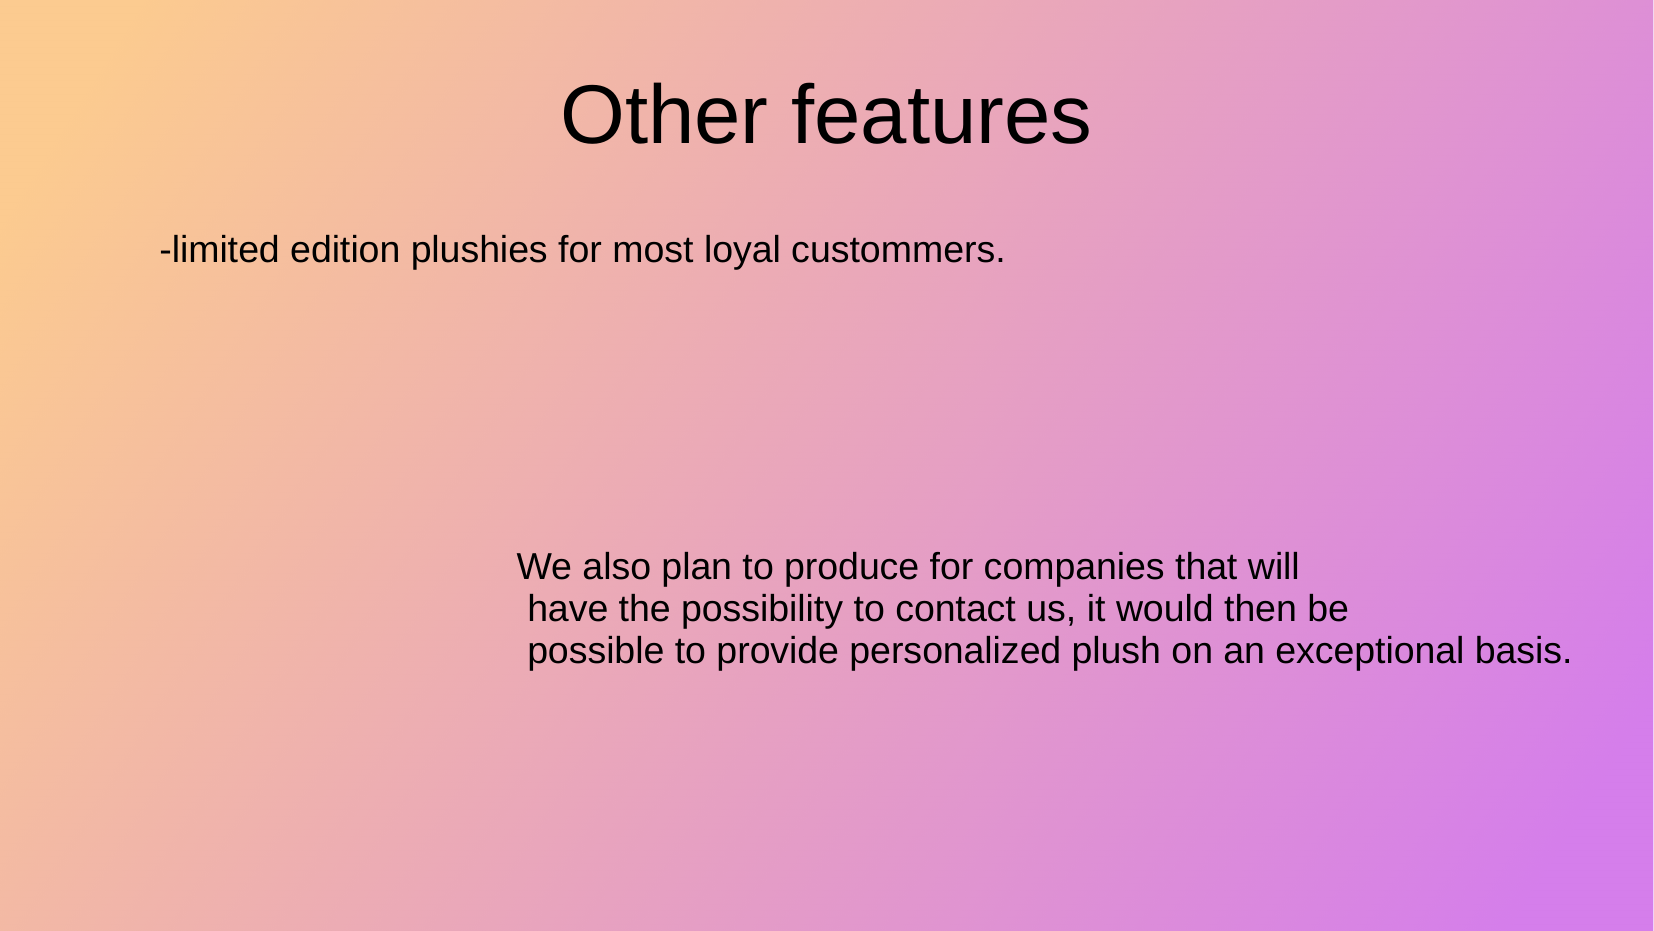

# Other features
-limited edition plushies for most loyal custommers.
We also plan to produce for companies that will
 have the possibility to contact us, it would then be
 possible to provide personalized plush on an exceptional basis.